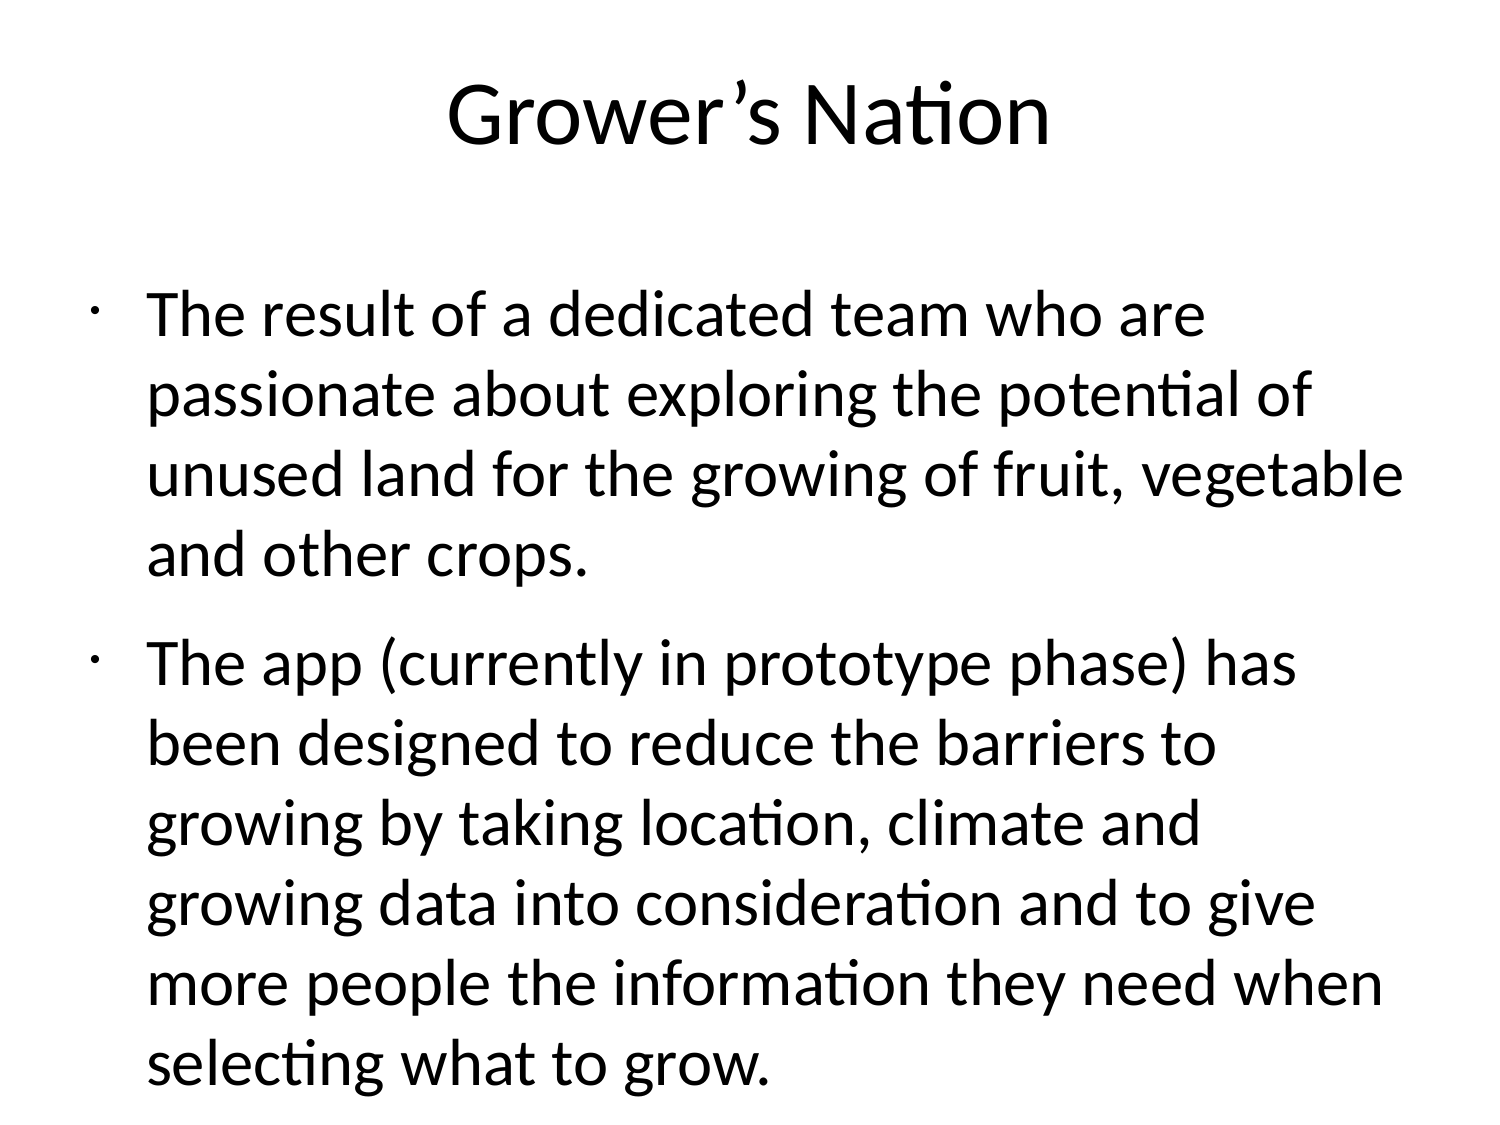

# Grower’s Nation
The result of a dedicated team who are passionate about exploring the potential of unused land for the growing of fruit, vegetable and other crops.
The app (currently in prototype phase) has been designed to reduce the barriers to growing by taking location, climate and growing data into consideration and to give more people the information they need when selecting what to grow.
Collaborating with teams from Exeter, San Francisco, New York City, Chile, Nairobi and the Dominican Republic, work began on developing the app, a user interface and collating the many sets of data needed to get the project up and running.